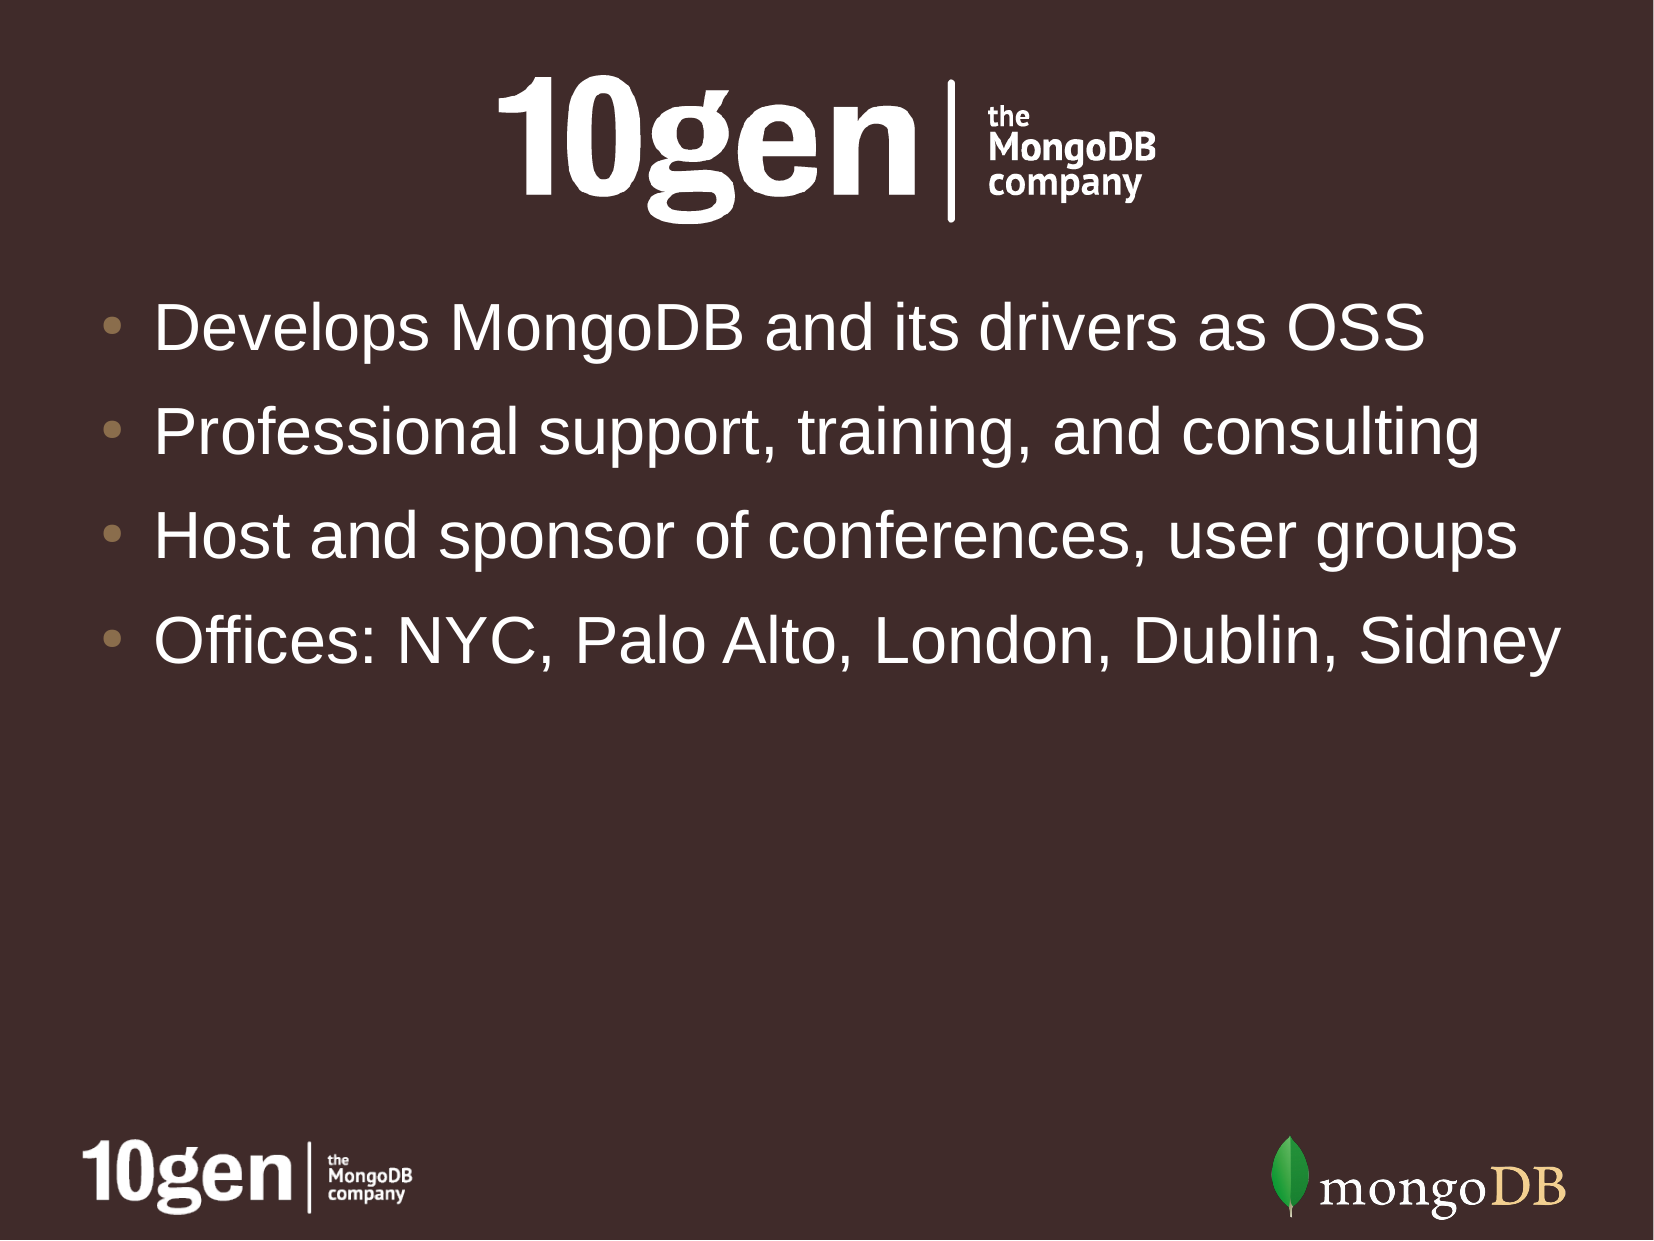

# Develops MongoDB and its drivers as OSS
Professional support, training, and consulting
Host and sponsor of conferences, user groups
Offices: NYC, Palo Alto, London, Dublin, Sidney